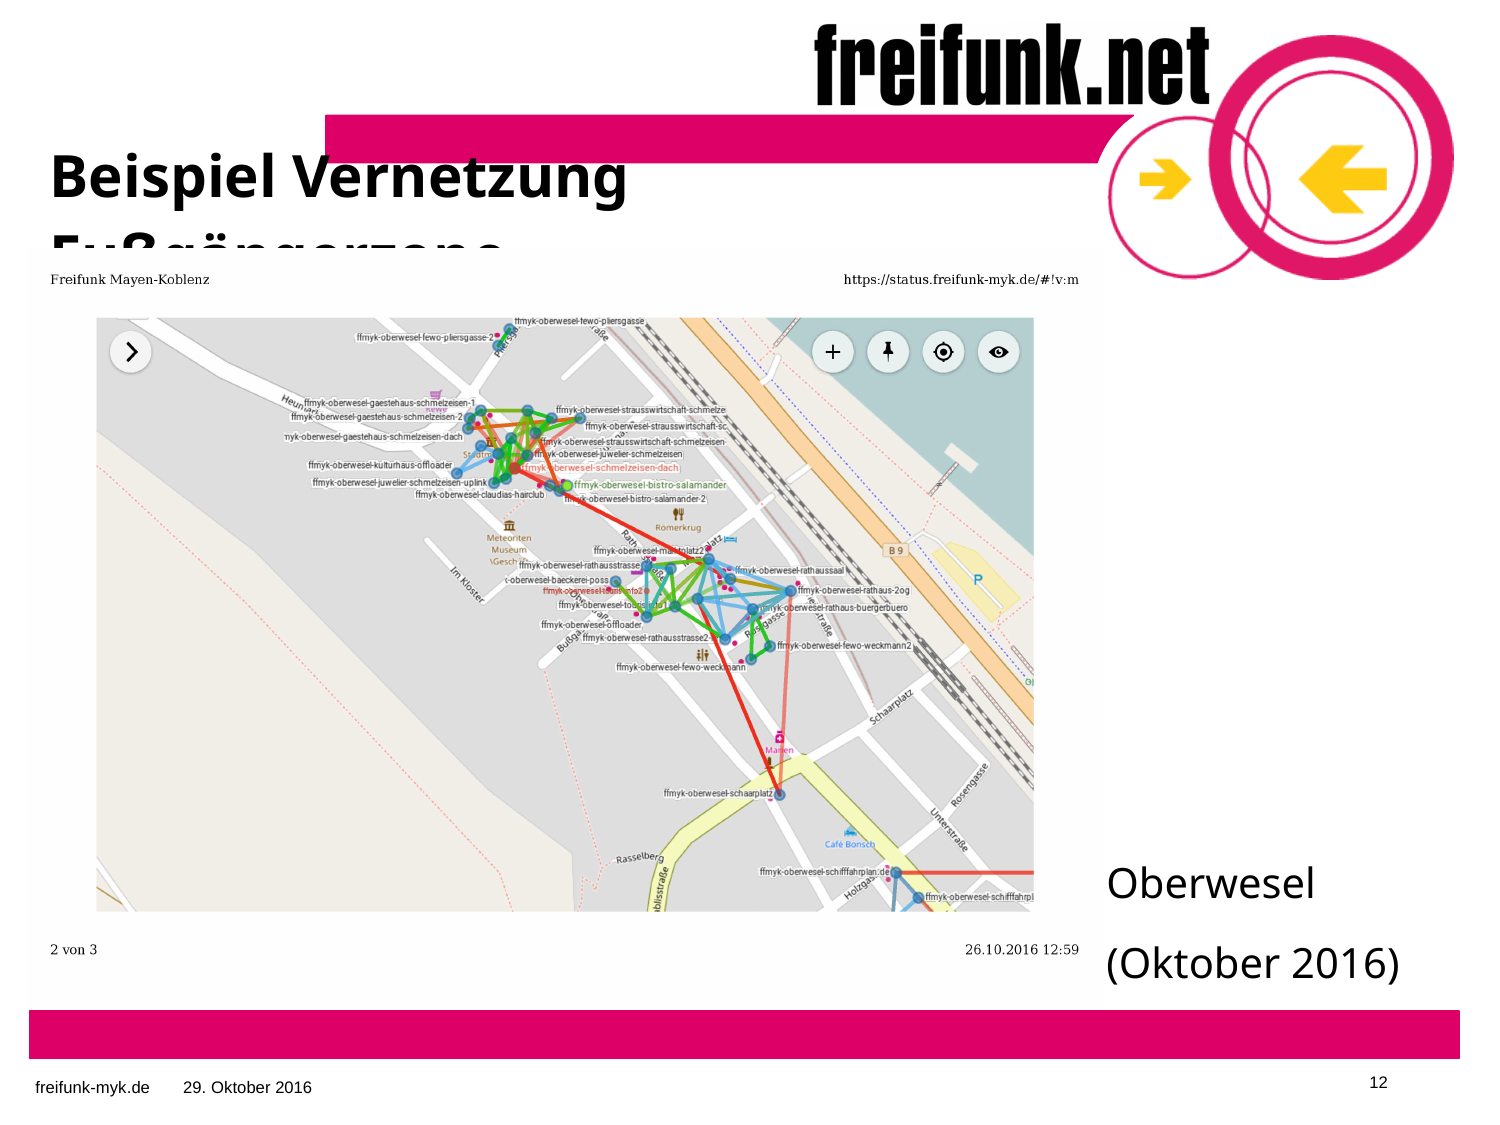

# Beispiel Vernetzung Fußgängerzone
Oberwesel
(Oktober 2016)
12
freifunk-myk.de